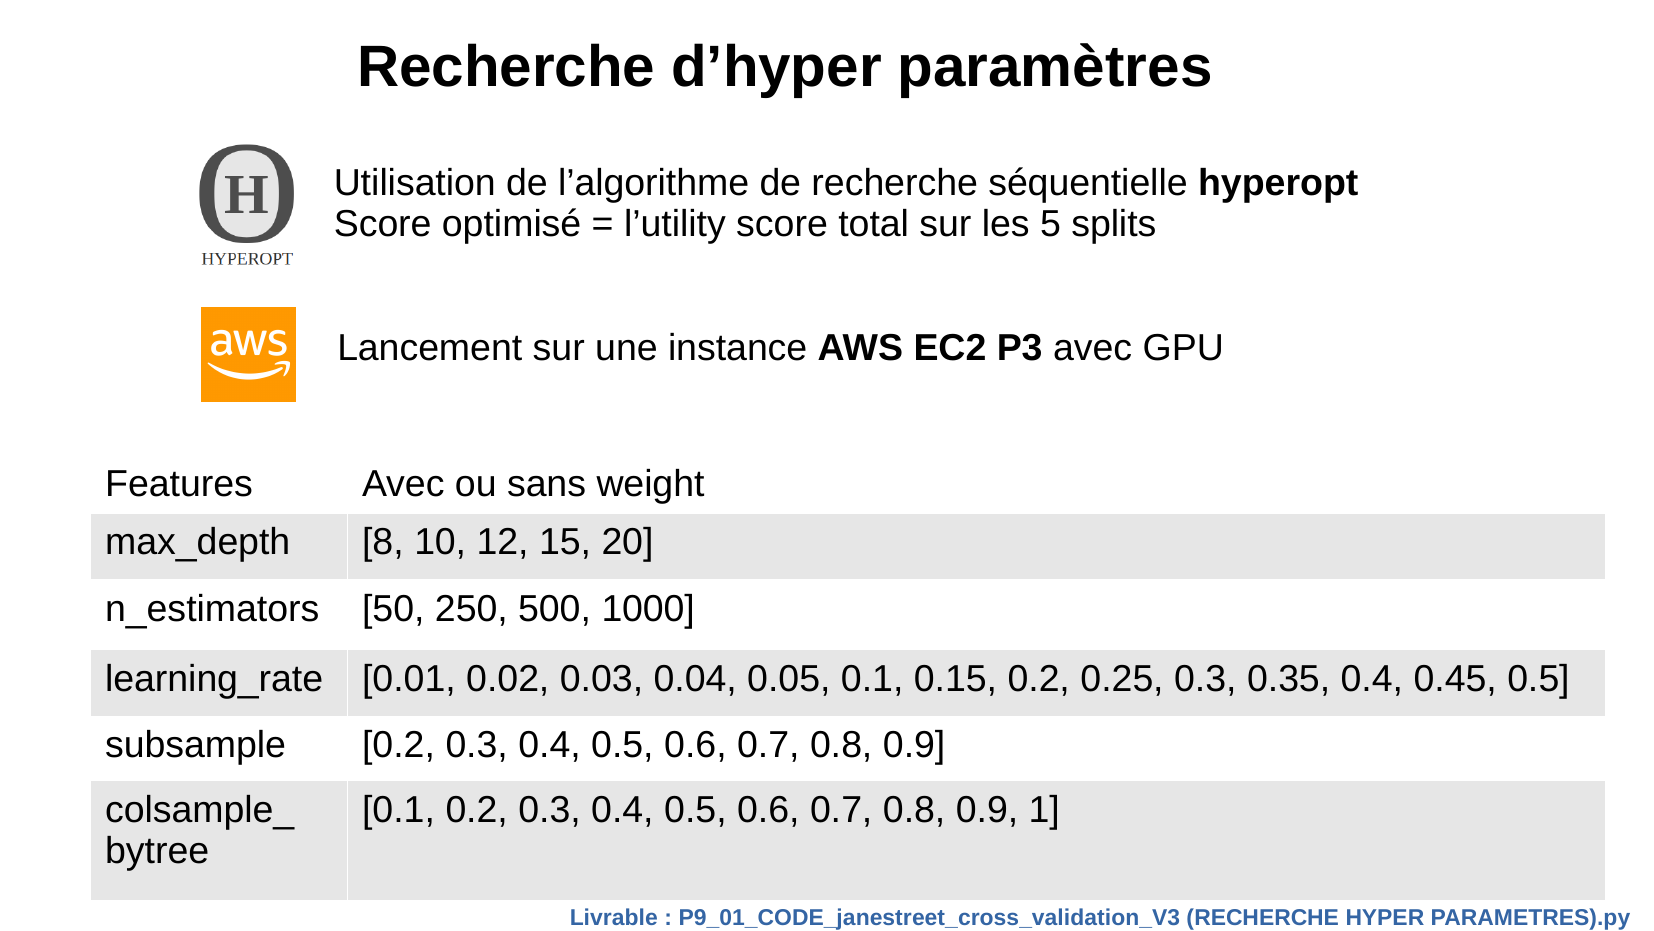

Recherche d’hyper paramètres
Utilisation de l’algorithme de recherche séquentielle hyperopt
Score optimisé = l’utility score total sur les 5 splits
Lancement sur une instance AWS EC2 P3 avec GPU
| Features | Avec ou sans weight |
| --- | --- |
| max\_depth | [8, 10, 12, 15, 20] |
| n\_estimators | [50, 250, 500, 1000] |
| learning\_rate | [0.01, 0.02, 0.03, 0.04, 0.05, 0.1, 0.15, 0.2, 0.25, 0.3, 0.35, 0.4, 0.45, 0.5] |
| subsample | [0.2, 0.3, 0.4, 0.5, 0.6, 0.7, 0.8, 0.9] |
| colsample\_ bytree | [0.1, 0.2, 0.3, 0.4, 0.5, 0.6, 0.7, 0.8, 0.9, 1] |
Livrable : P9_01_CODE_janestreet_cross_validation_V3 (RECHERCHE HYPER PARAMETRES).py